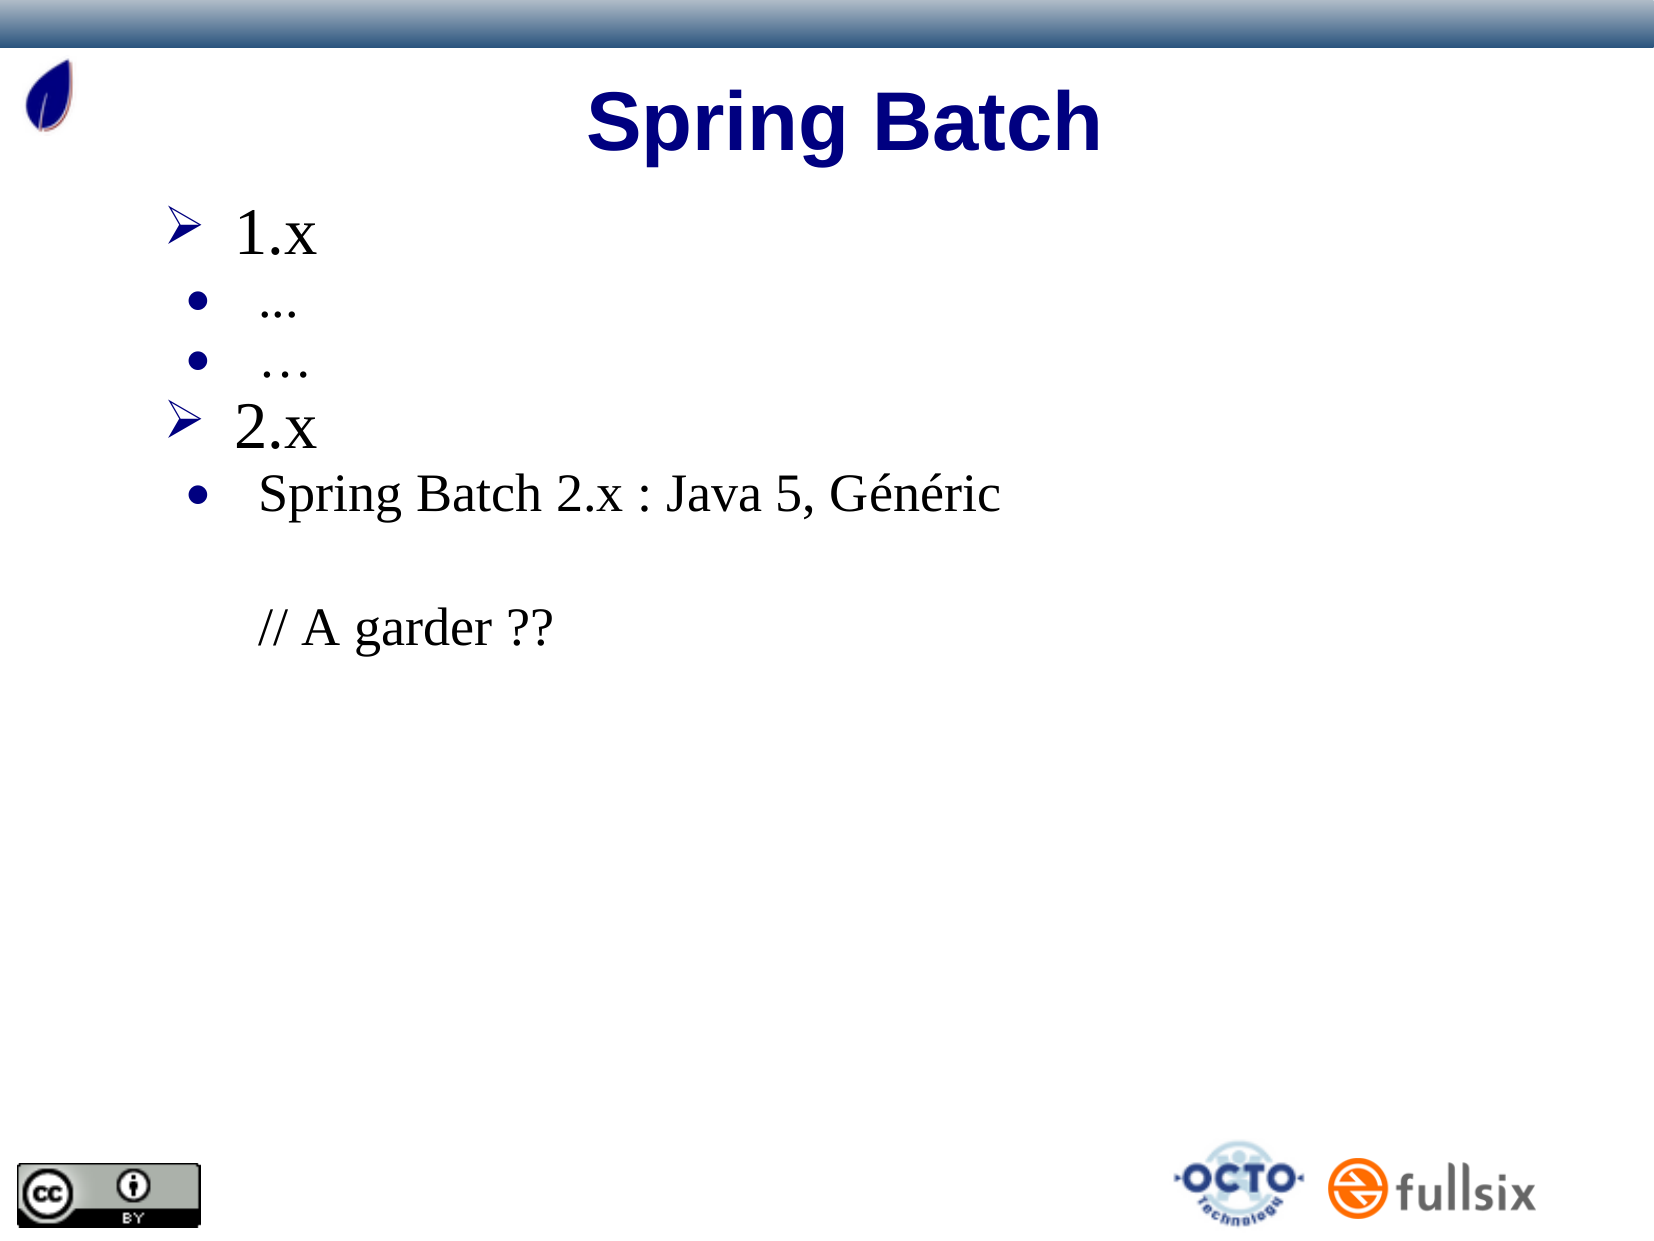

# Spring Batch
1.x
...
…
2.x
Spring Batch 2.x : Java 5, Généric
// A garder ??